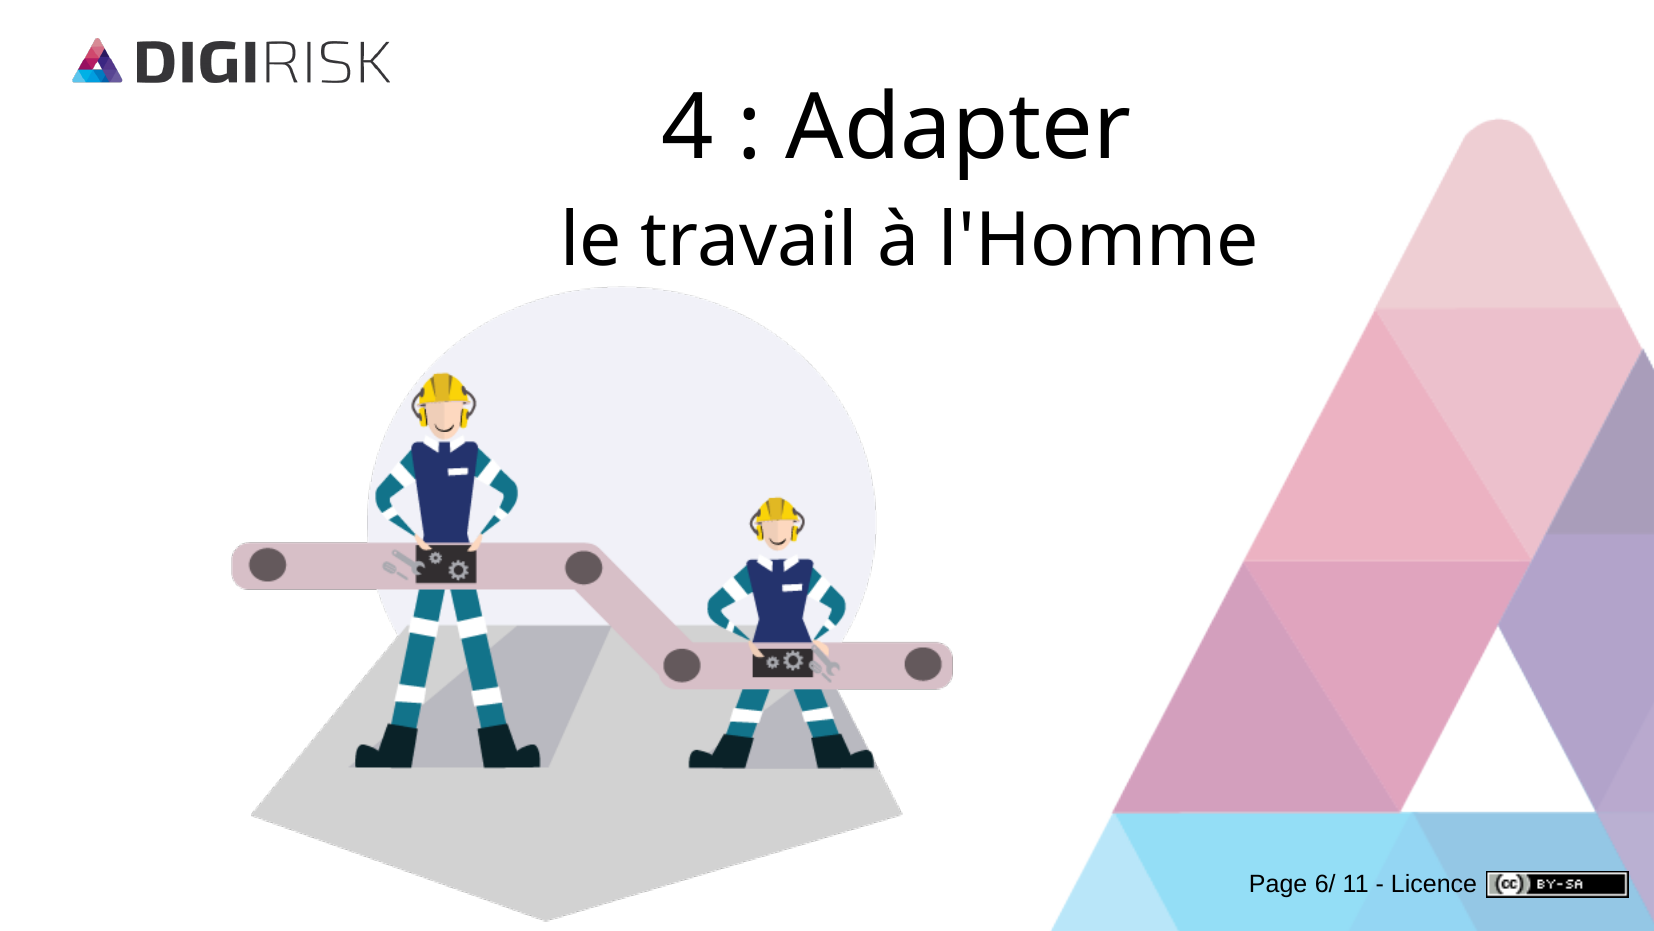

# 4 : Adapter le travail à l'Homme